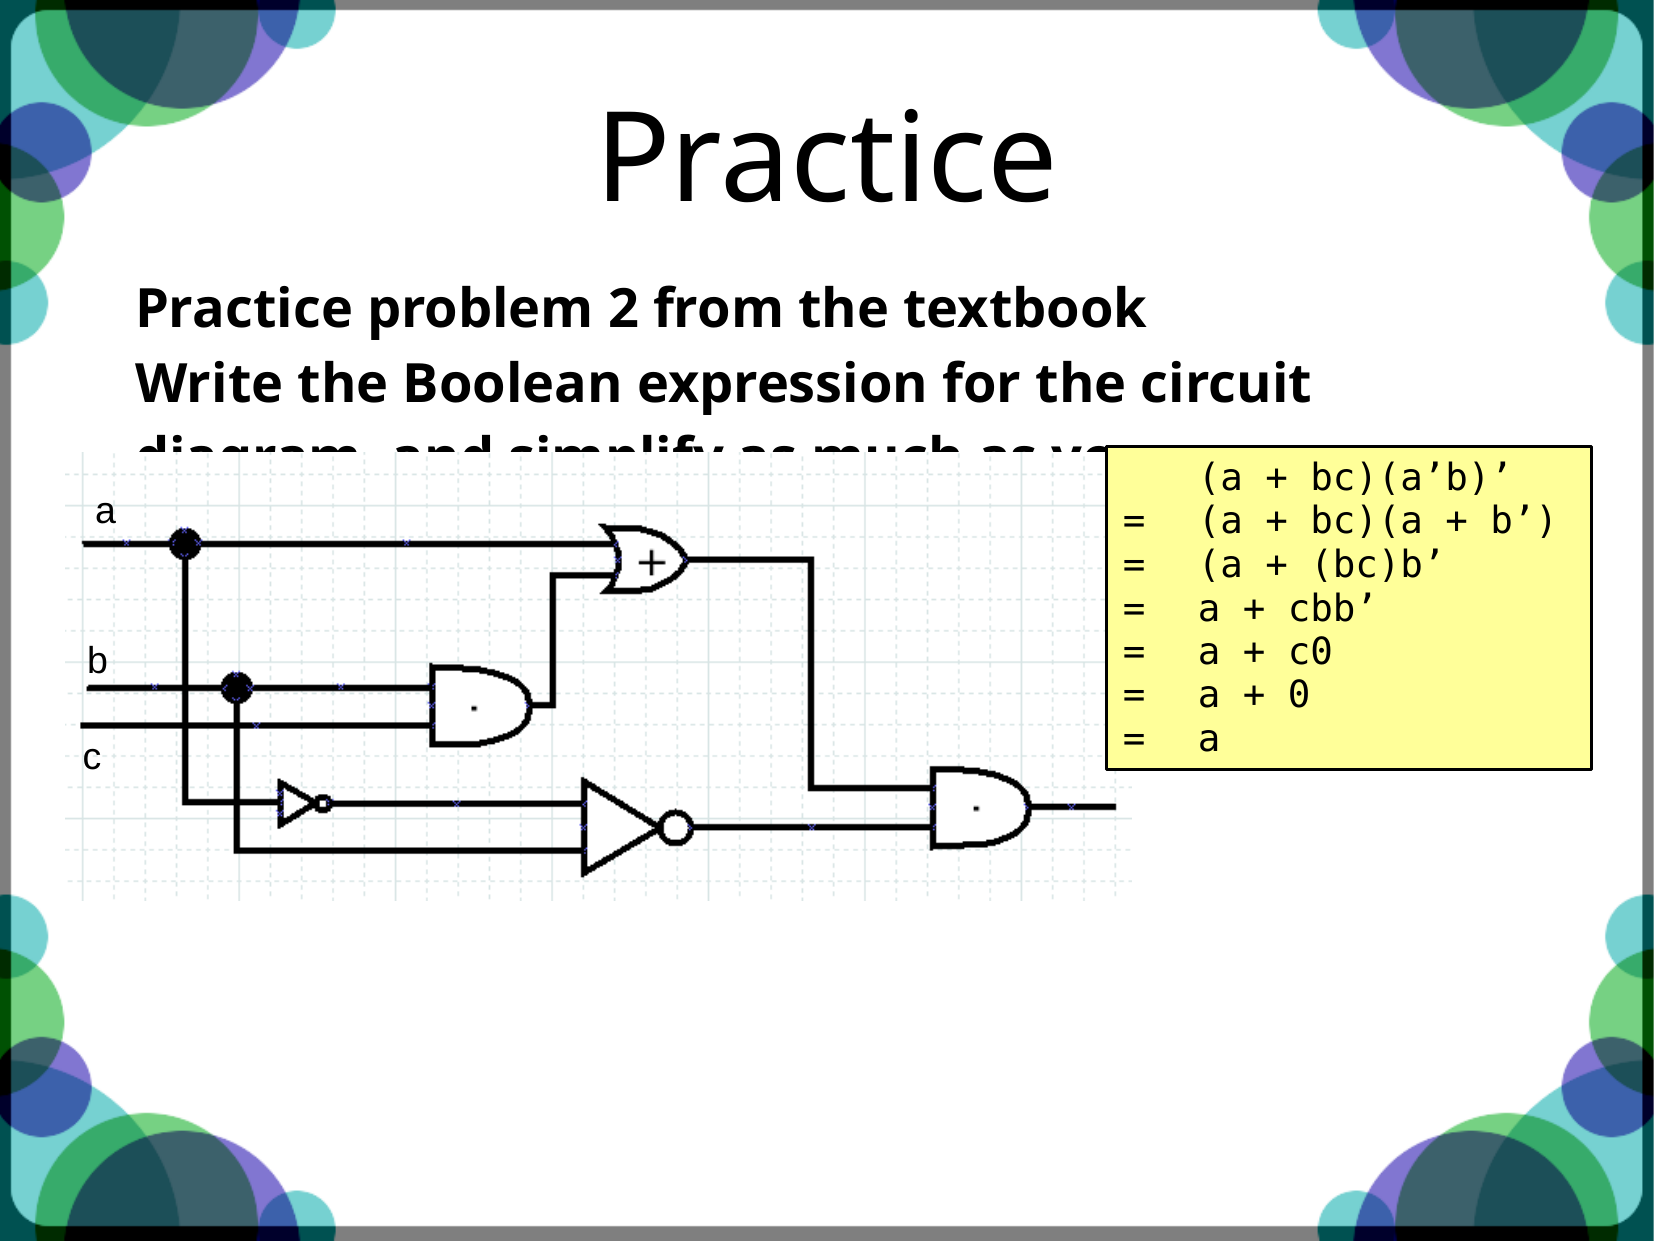

# Practice
Practice problem 2 from the textbook
Write the Boolean expression for the circuit diagram, and simplify as much as you can.
	(a + bc)(a’b)’
=	(a + bc)(a + b’)
=	(a + (bc)b’
=	a + cbb’
=	a + c0
= 	a + 0
=	a
a
b
c